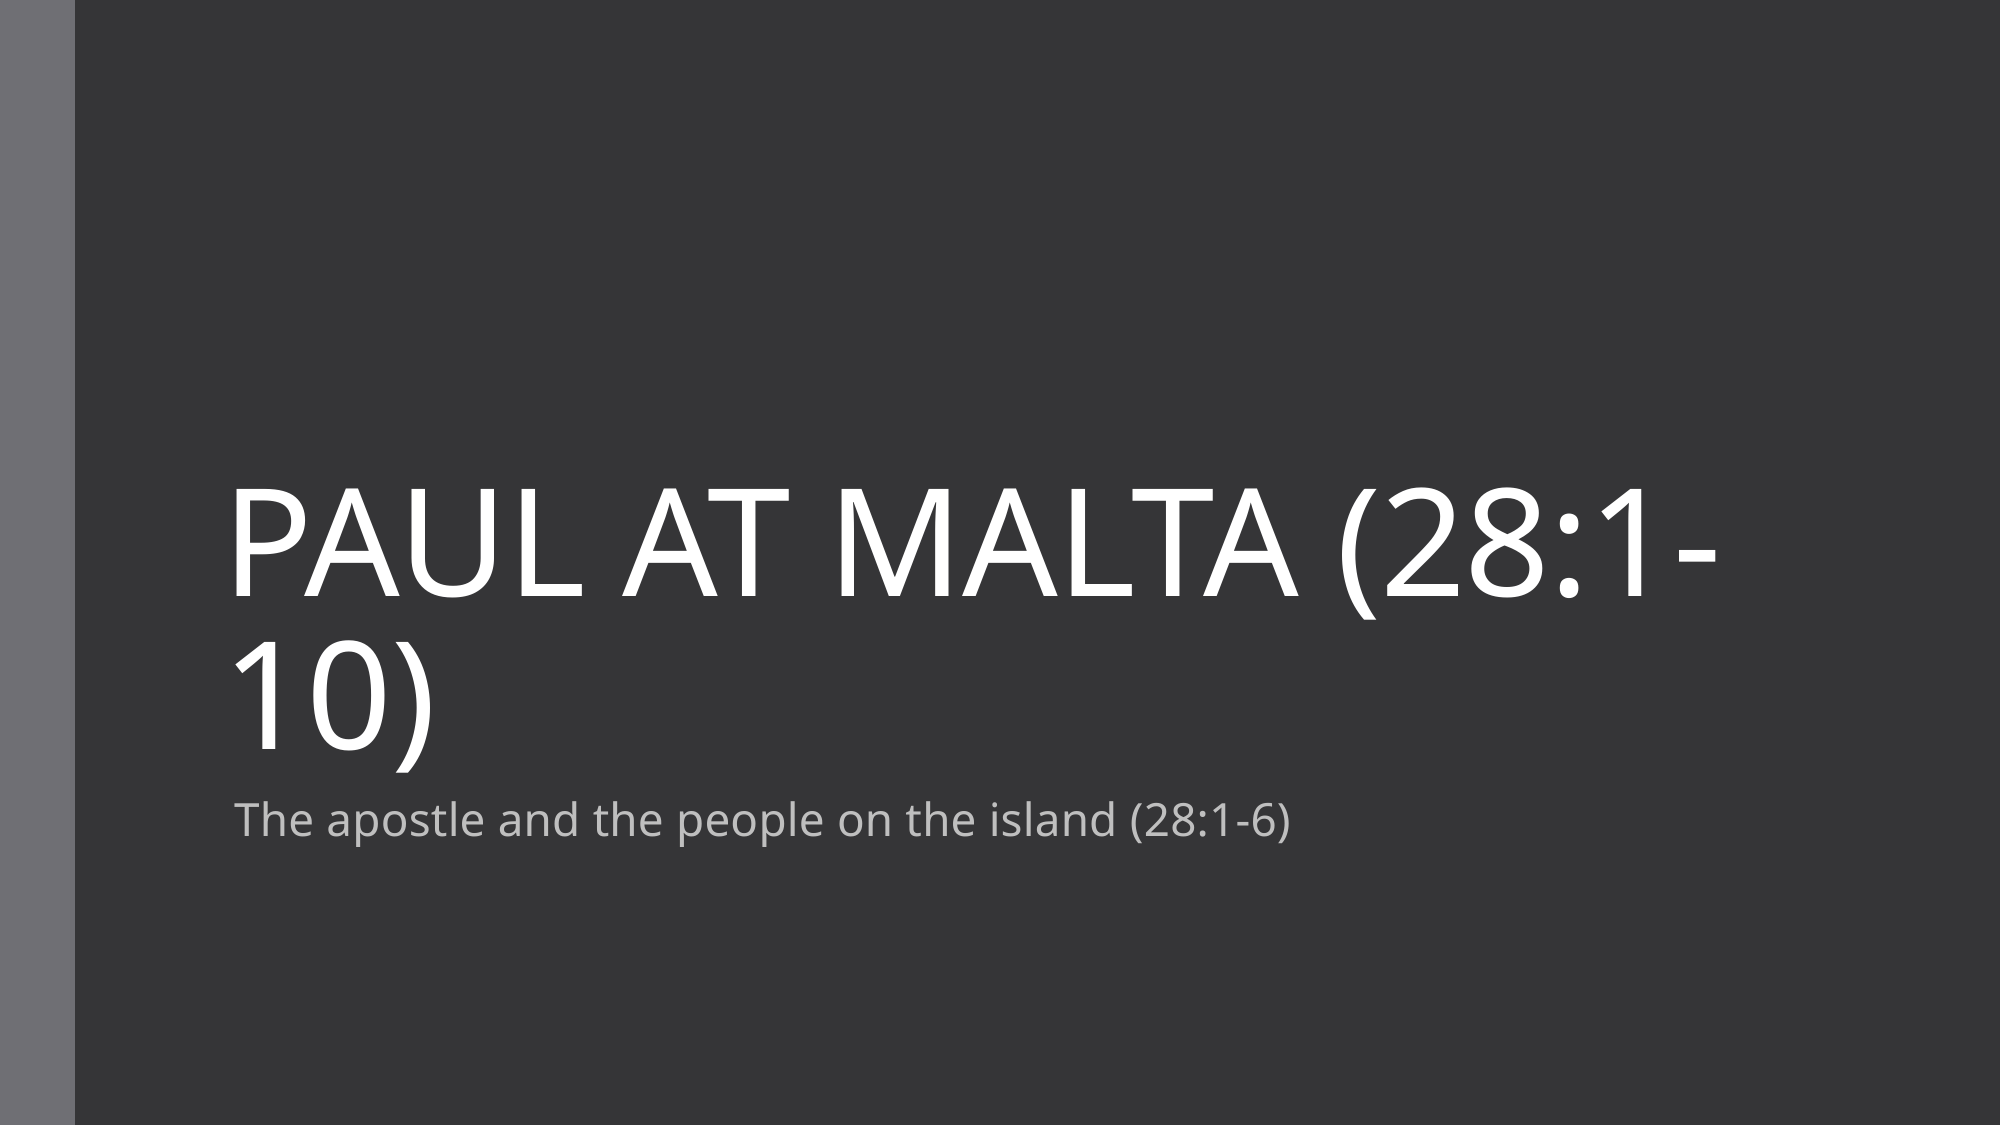

# PAUL AT MALTA (28:1-10)
 The apostle and the people on the island (28:1-6)